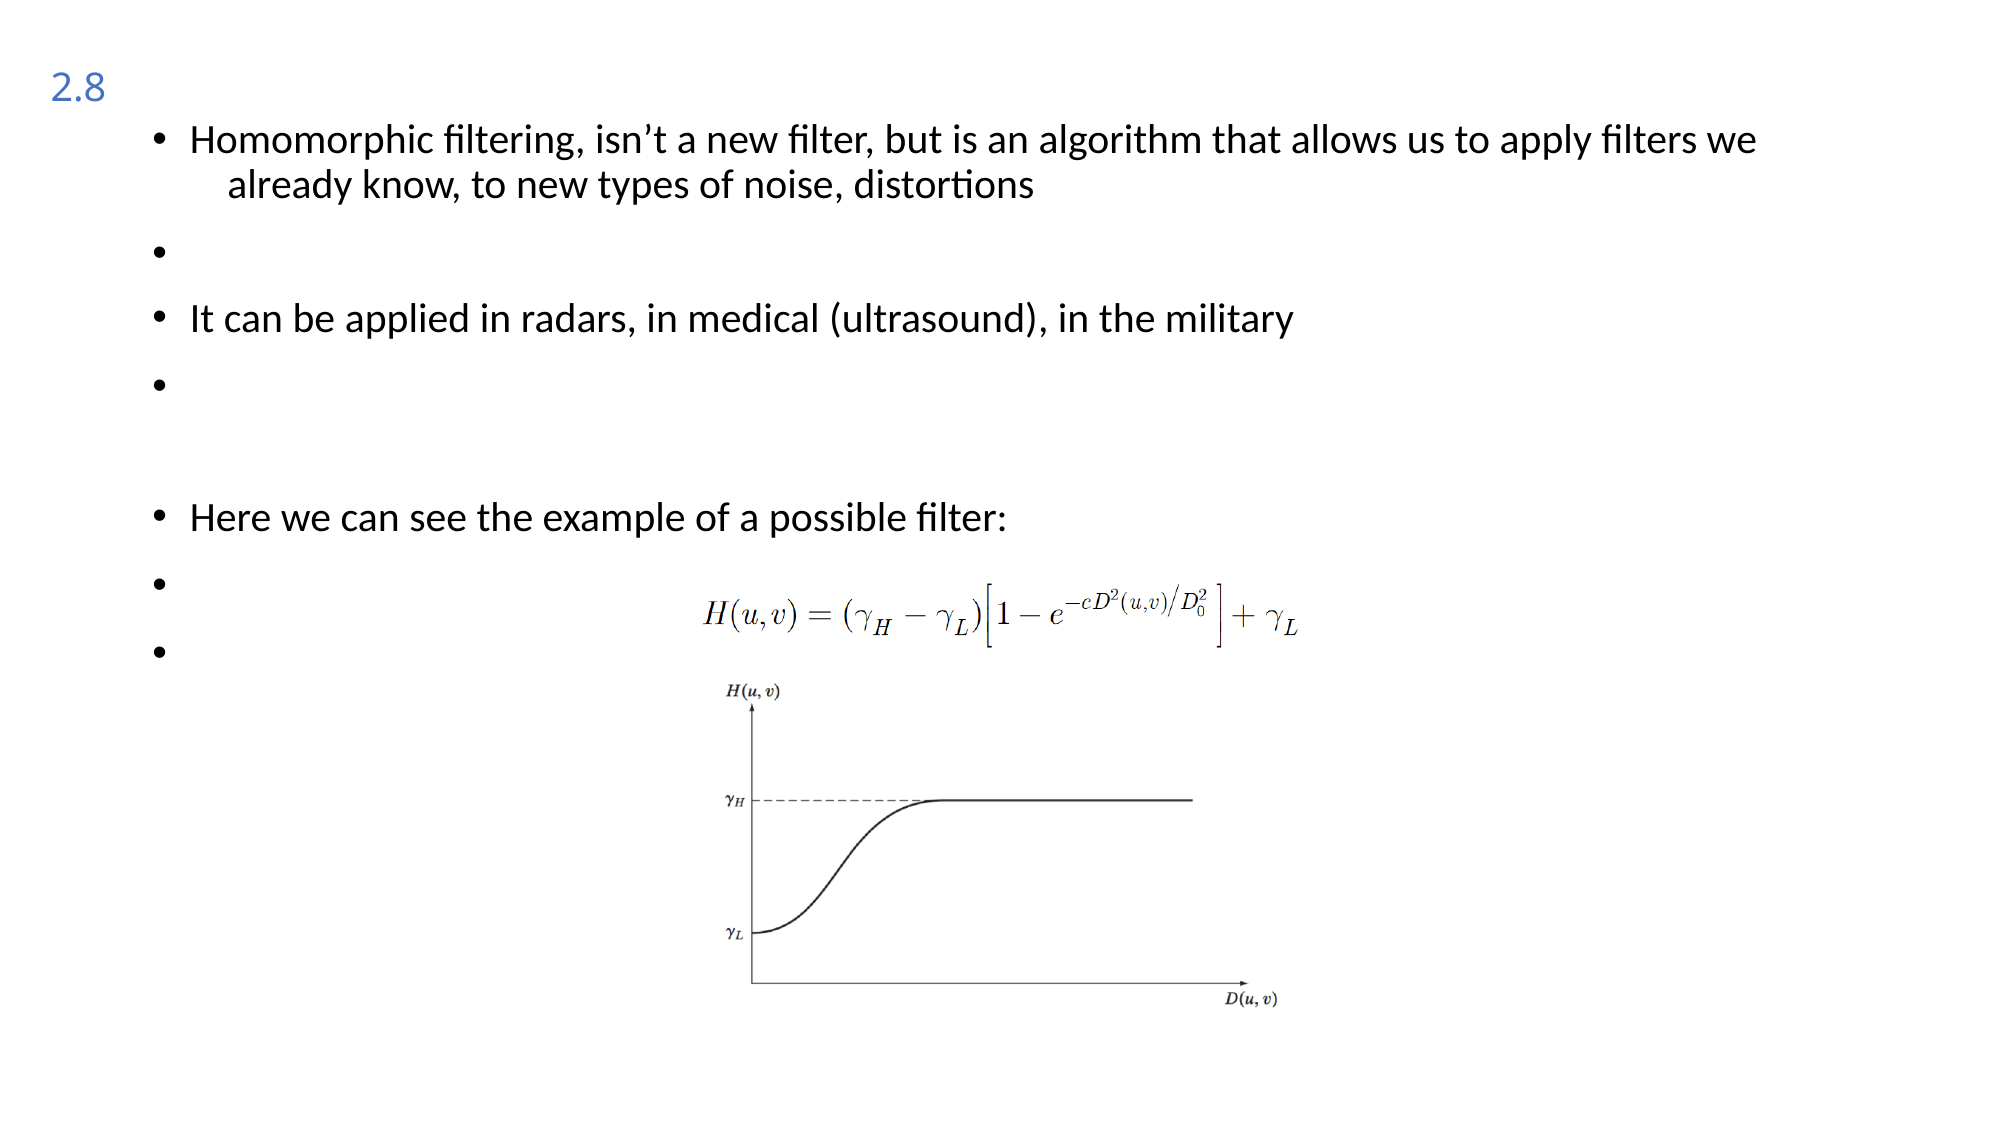

2.8
# Homomorphic filtering, isn’t a new filter, but is an algorithm that allows us to apply filters we already know, to new types of noise, distortions
It can be applied in radars, in medical (ultrasound), in the military
Here we can see the example of a possible filter: